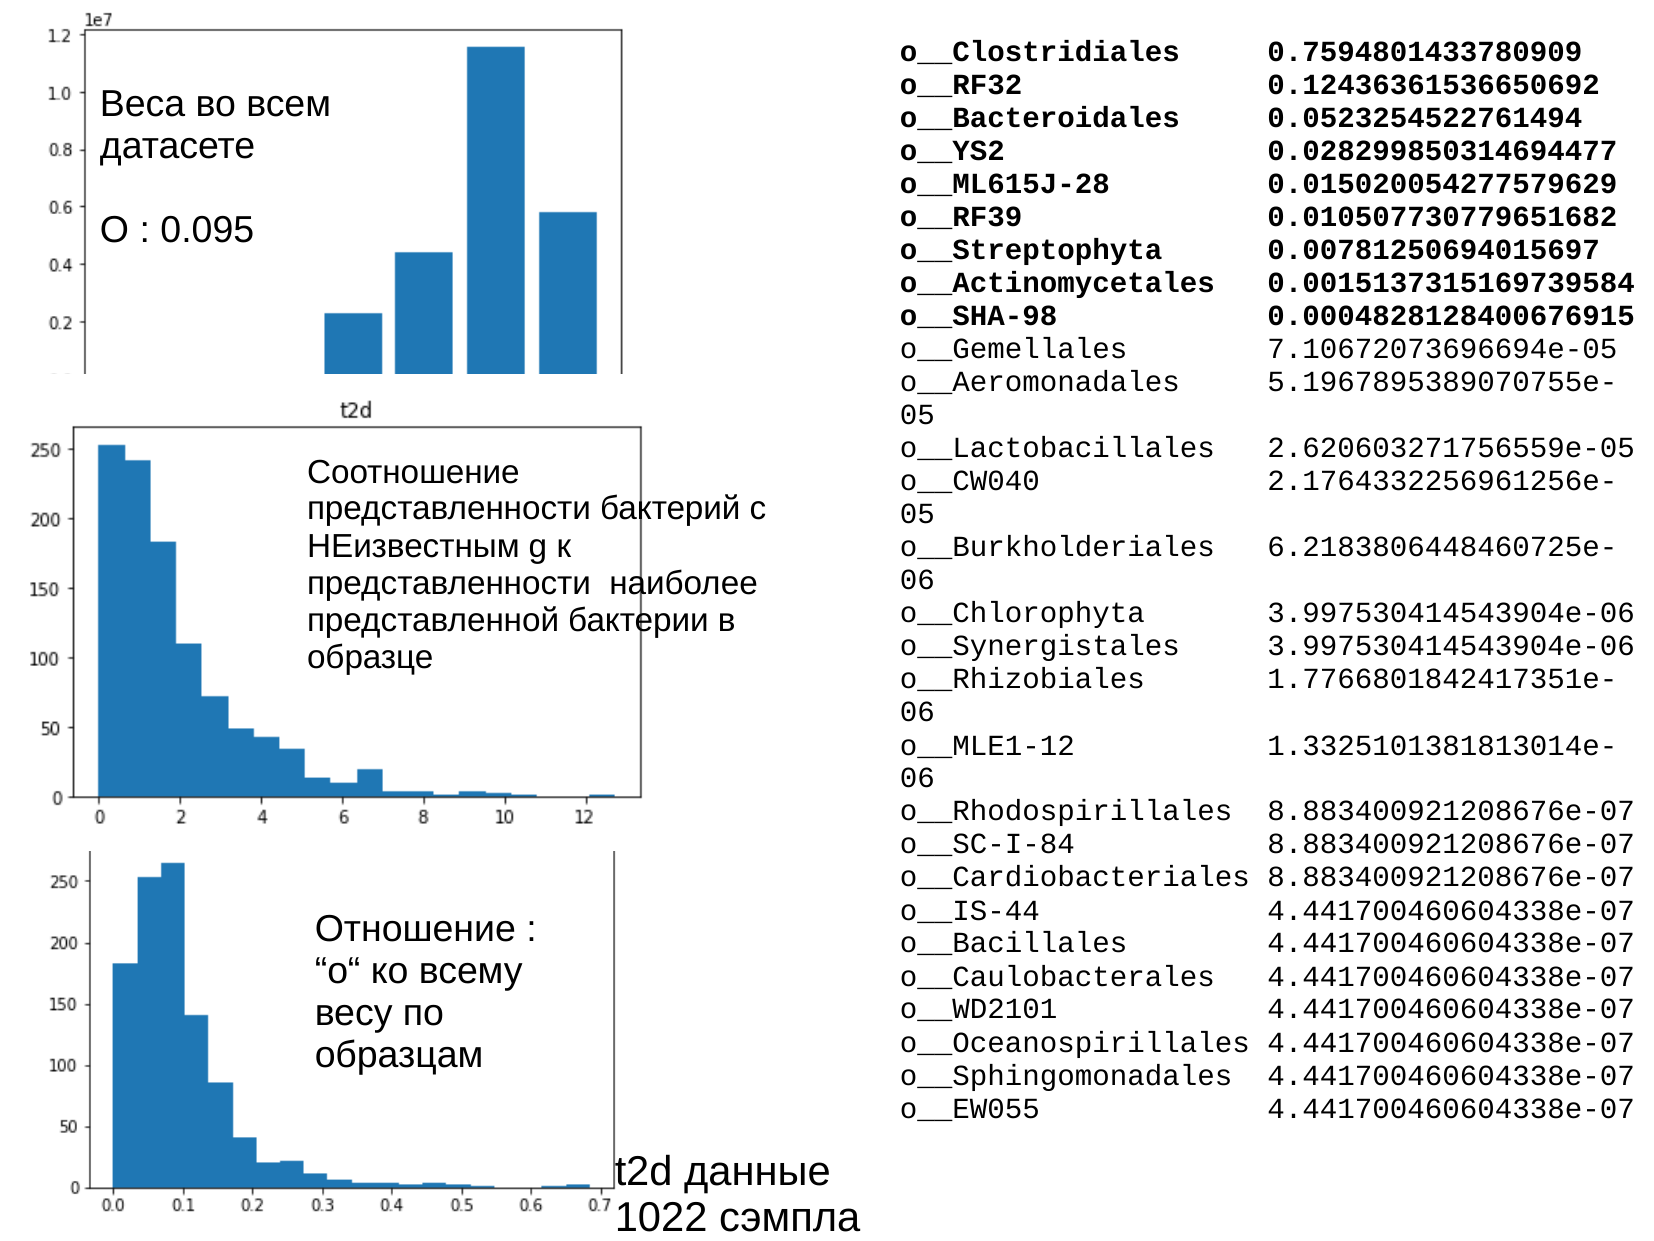

o__Clostridiales 0.7594801433780909
o__RF32 0.12436361536650692
o__Bacteroidales 0.0523254522761494
o__YS2 0.028299850314694477
o__ML615J-28 0.015020054277579629
o__RF39 0.010507730779651682
o__Streptophyta 0.00781250694015697
o__Actinomycetales 0.0015137315169739584
o__SHA-98 0.0004828128400676915
o__Gemellales 7.10672073696694e-05
o__Aeromonadales 5.1967895389070755e-05
o__Lactobacillales 2.620603271756559e-05
o__CW040 2.1764332256961256e-05
o__Burkholderiales 6.2183806448460725e-06
o__Chlorophyta 3.997530414543904e-06
o__Synergistales 3.997530414543904e-06
o__Rhizobiales 1.7766801842417351e-06
o__MLE1-12 1.3325101381813014e-06
o__Rhodospirillales 8.883400921208676e-07
o__SC-I-84 8.883400921208676e-07
o__Cardiobacteriales 8.883400921208676e-07
o__IS-44 4.441700460604338e-07
o__Bacillales 4.441700460604338e-07
o__Caulobacterales 4.441700460604338e-07
o__WD2101 4.441700460604338e-07
o__Oceanospirillales 4.441700460604338e-07
o__Sphingomonadales 4.441700460604338e-07
o__EW055 4.441700460604338e-07
Веса во всем датасете
O : 0.095
Соотношение представленности бактерий с НЕизвестным g к представленности наиболее представленной бактерии в образце
Отношение : “o“ ко всему весу по образцам
t2d данные
1022 сэмпла